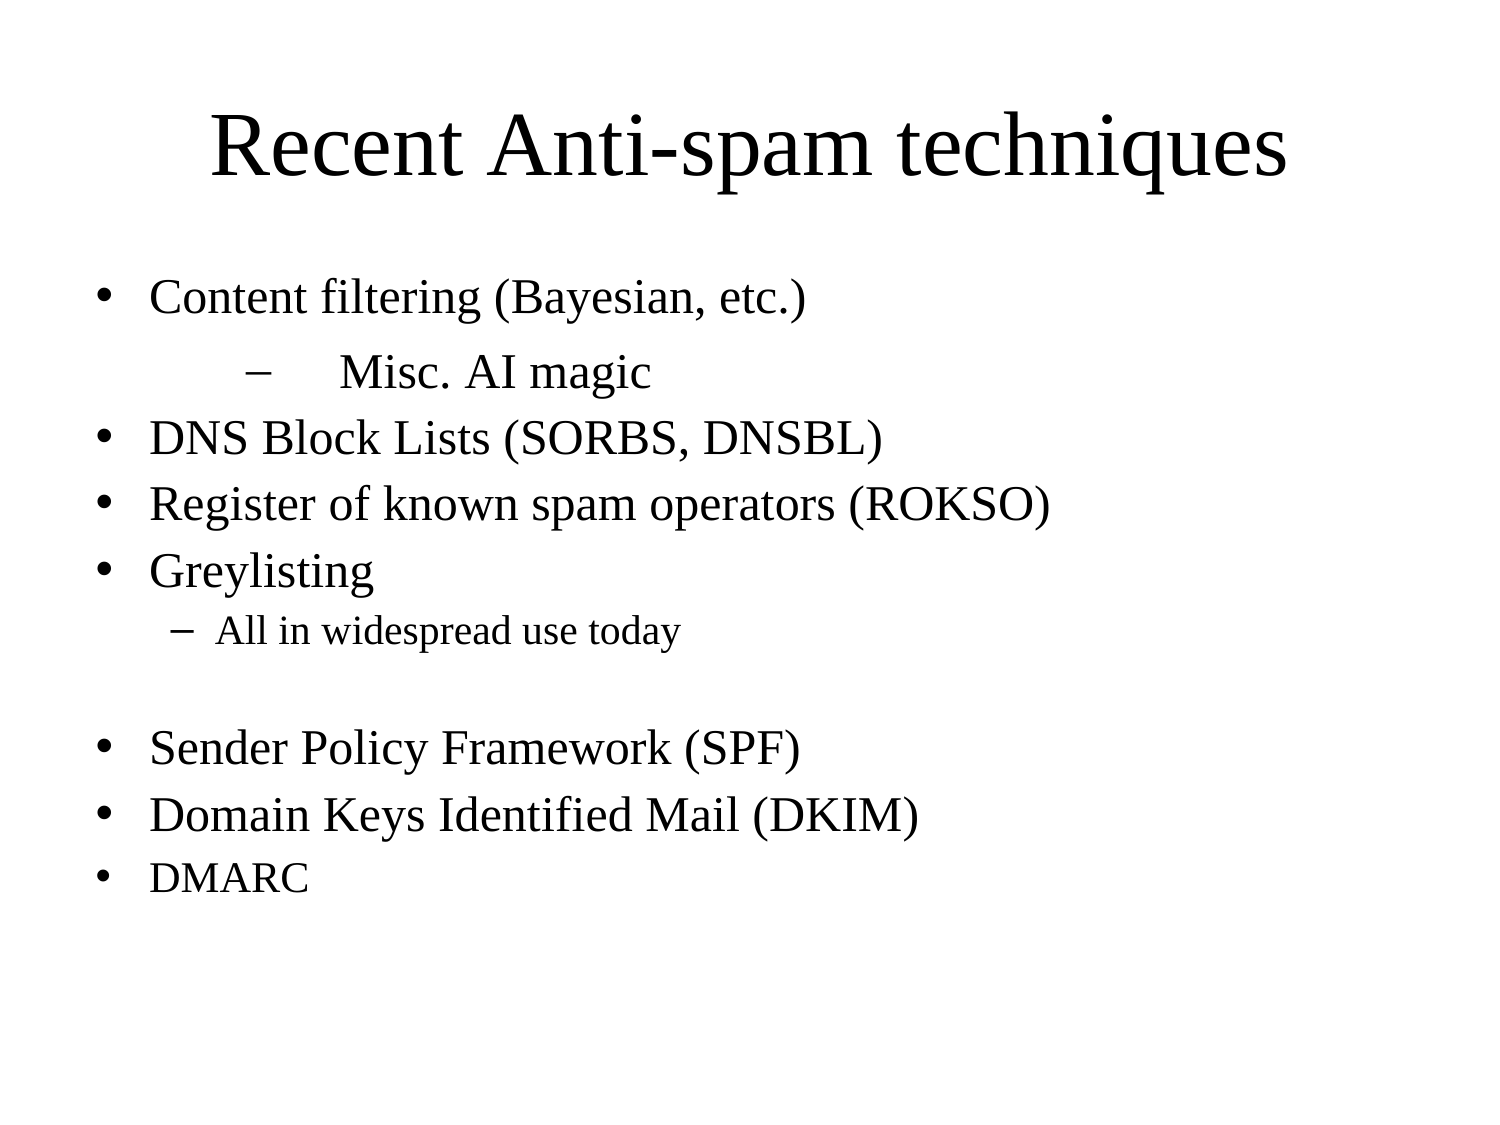

# Recent Anti-spam techniques
Content filtering (Bayesian, etc.)
Misc. AI magic
DNS Block Lists (SORBS, DNSBL)
Register of known spam operators (ROKSO)
Greylisting
All in widespread use today
Sender Policy Framework (SPF)
Domain Keys Identified Mail (DKIM)
DMARC